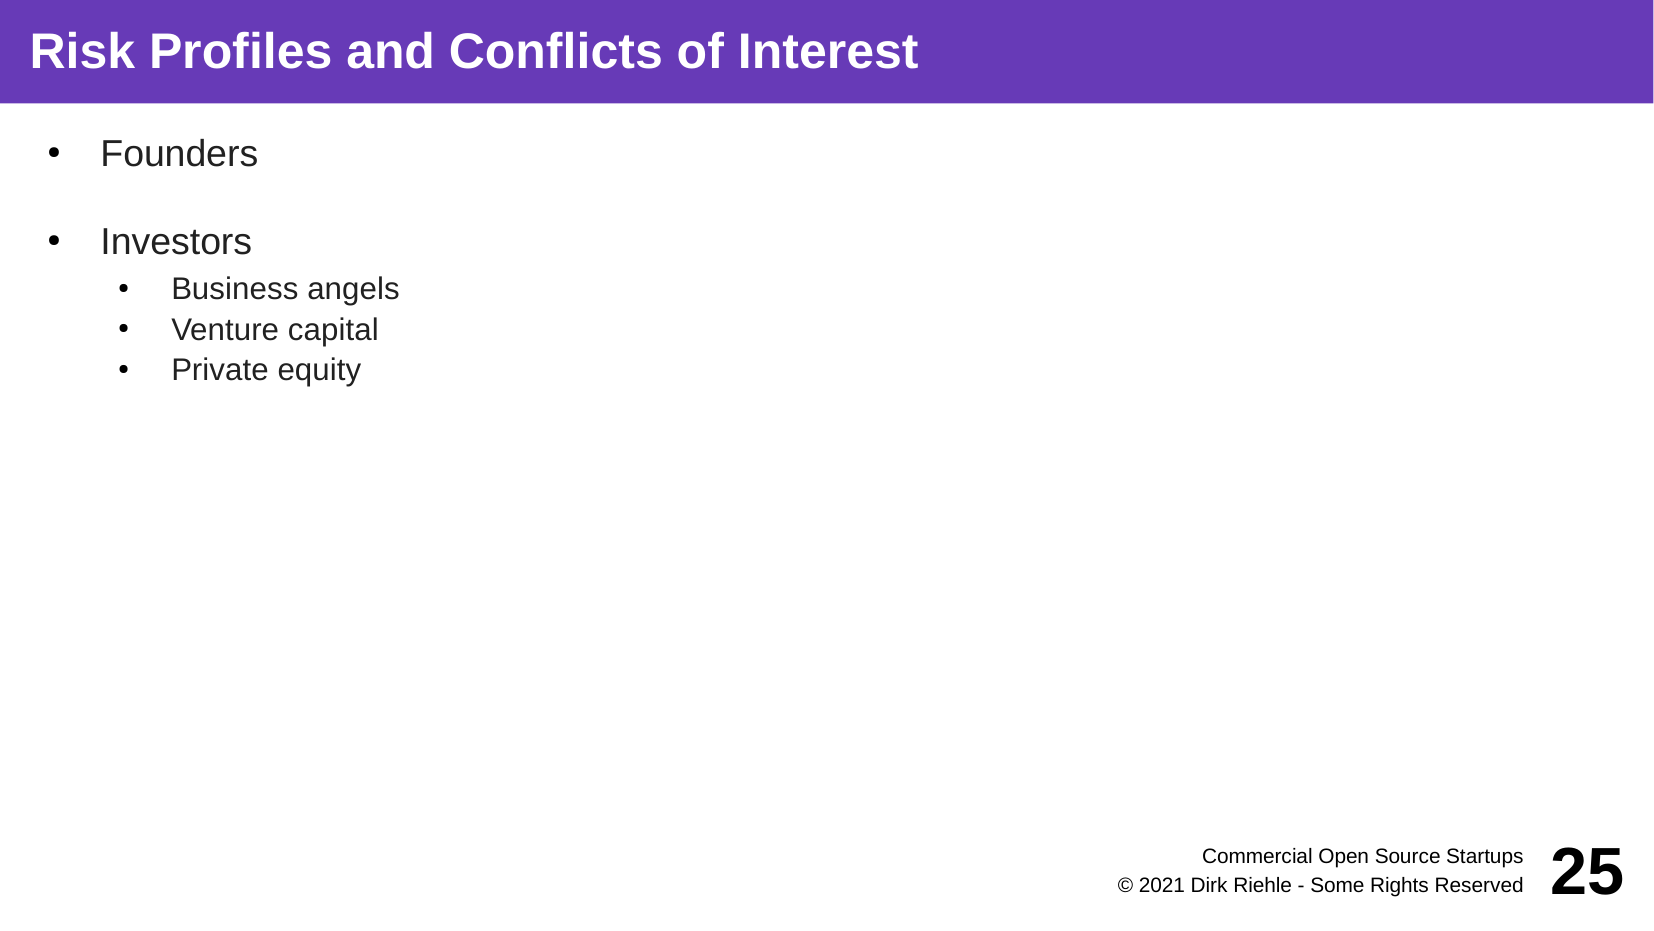

# Risk Profiles and Conflicts of Interest
Founders
Investors
Business angels
Venture capital
Private equity
Commercial Open Source Startups
25
© 2021 Dirk Riehle - Some Rights Reserved